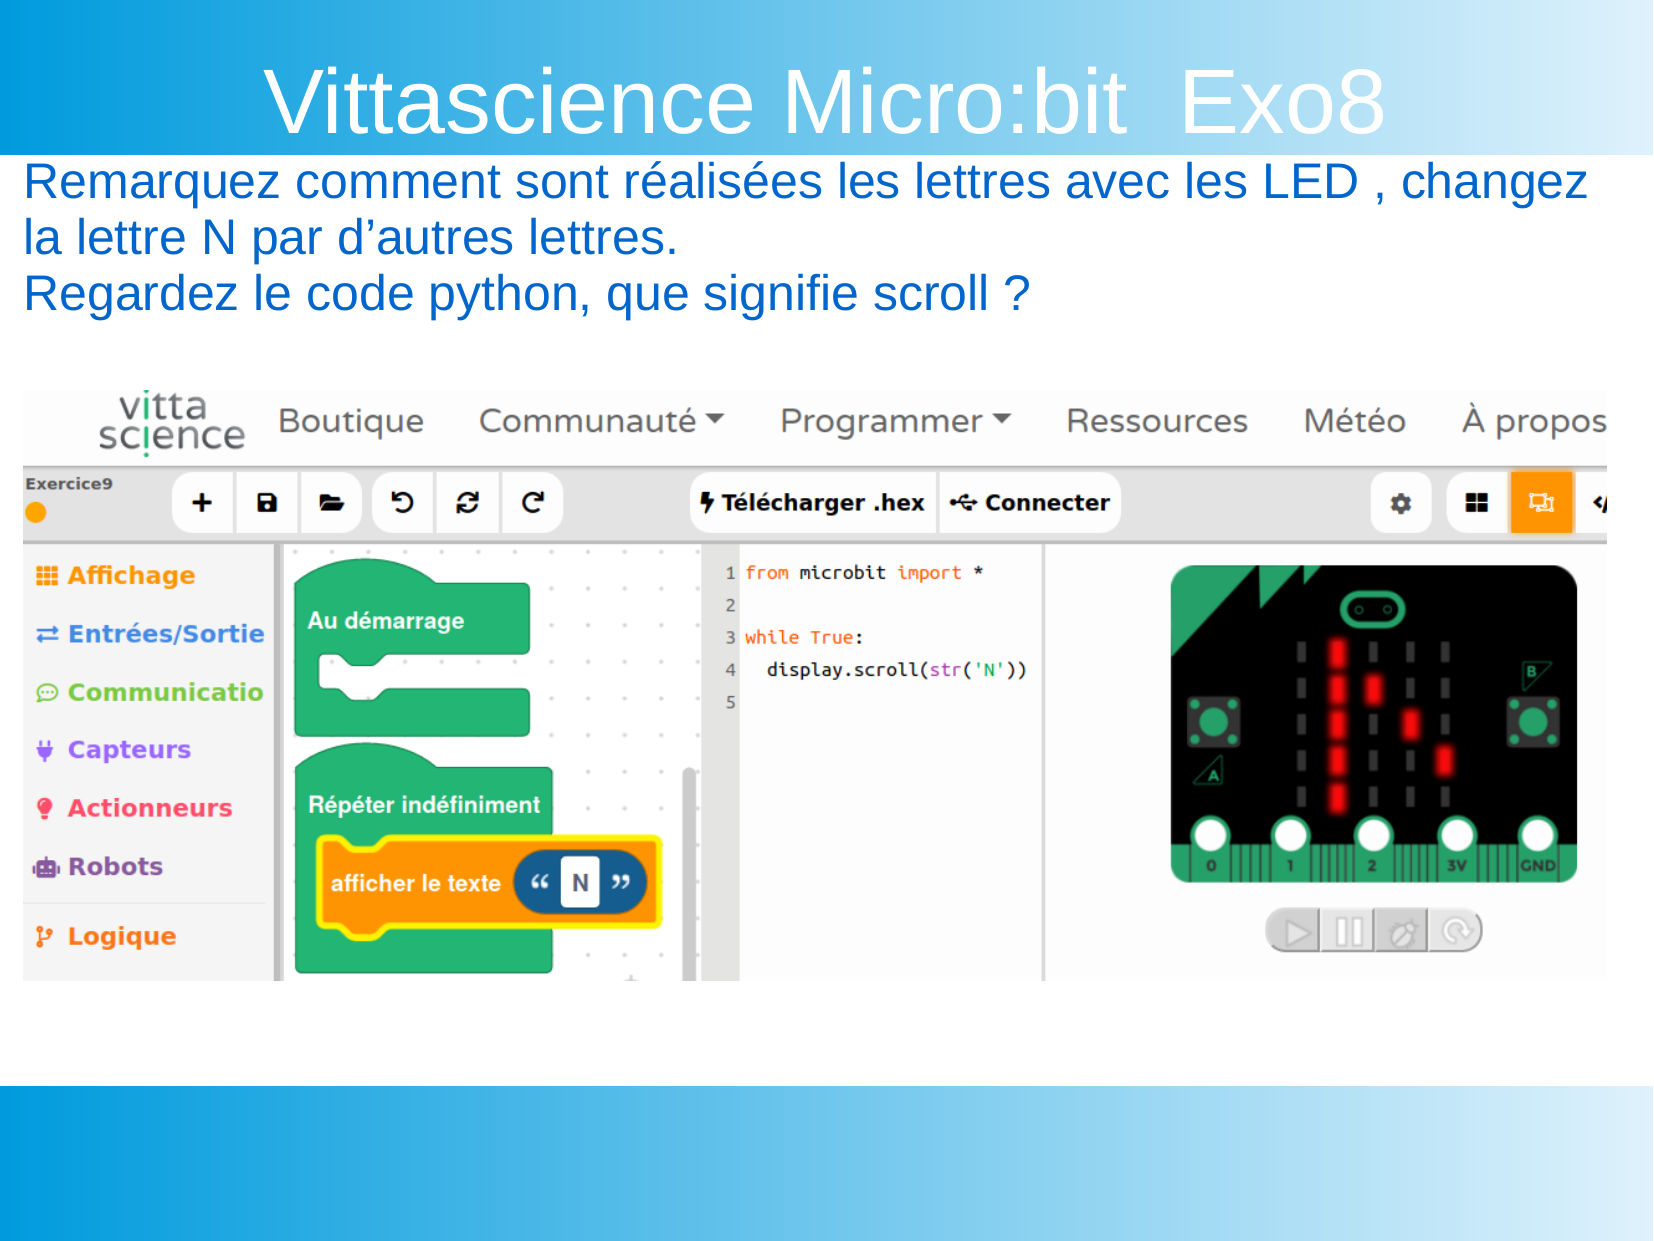

# Vittascience Micro:bit Exo8
Remarquez comment sont réalisées les lettres avec les LED , changez la lettre N par d’autres lettres.
Regardez le code python, que signifie scroll ?